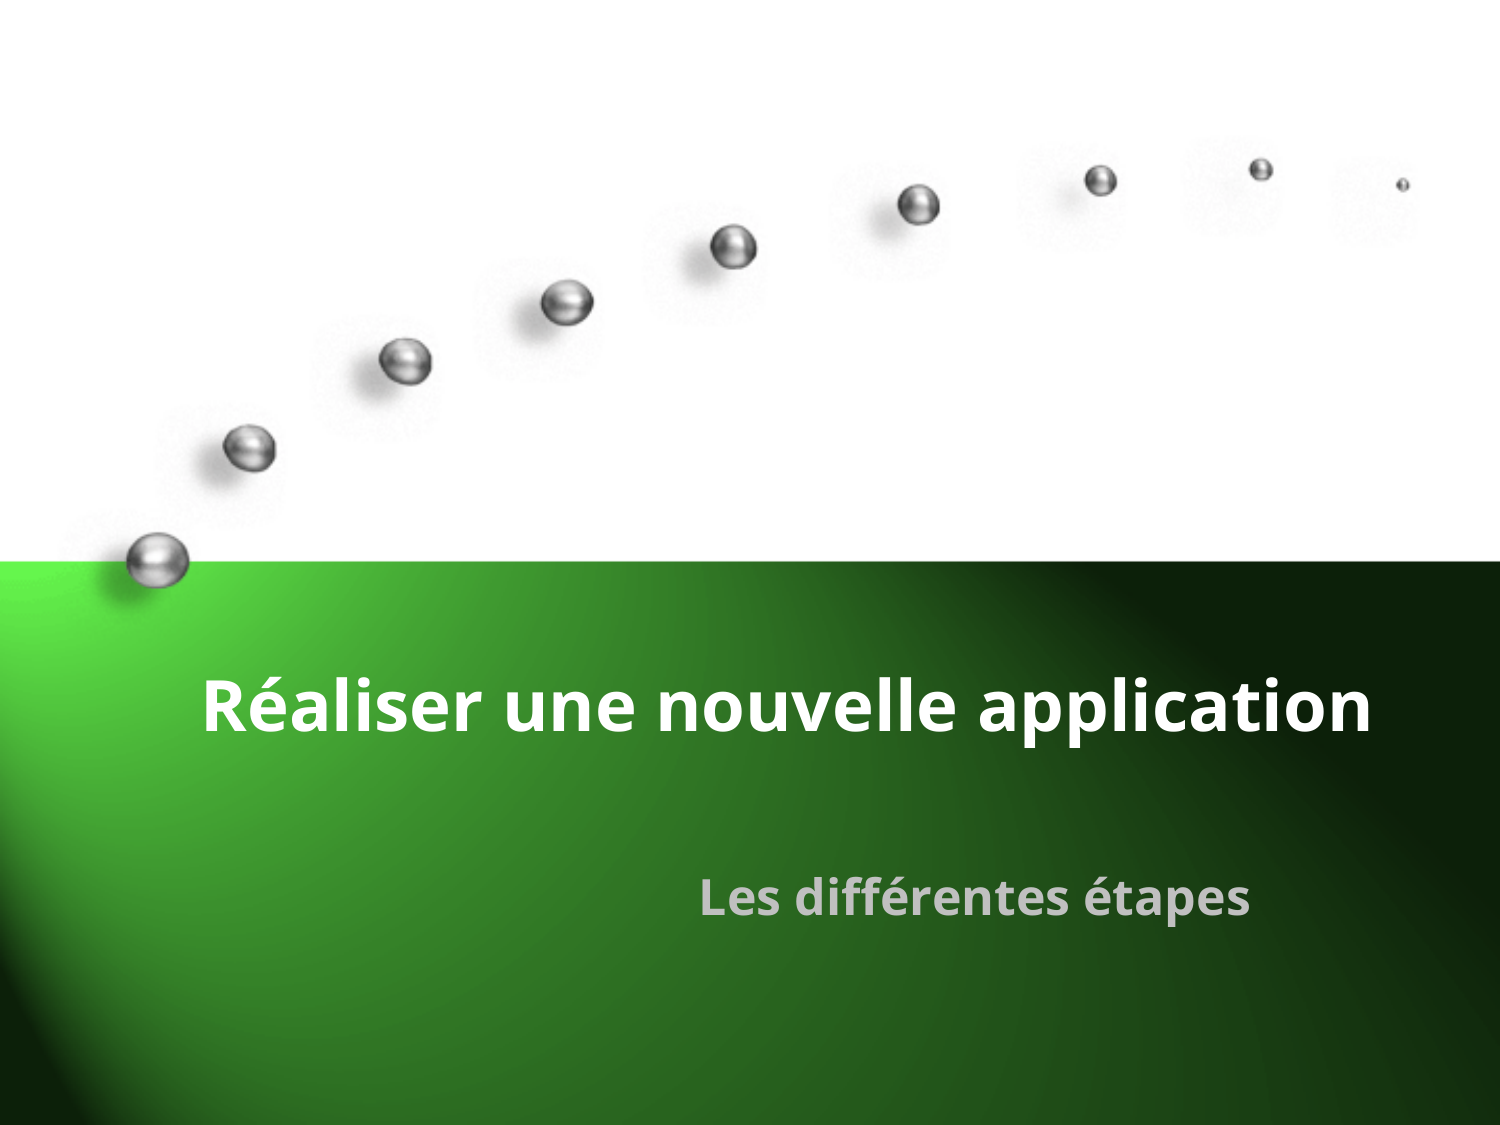

Réaliser une nouvelle application
Les différentes étapes